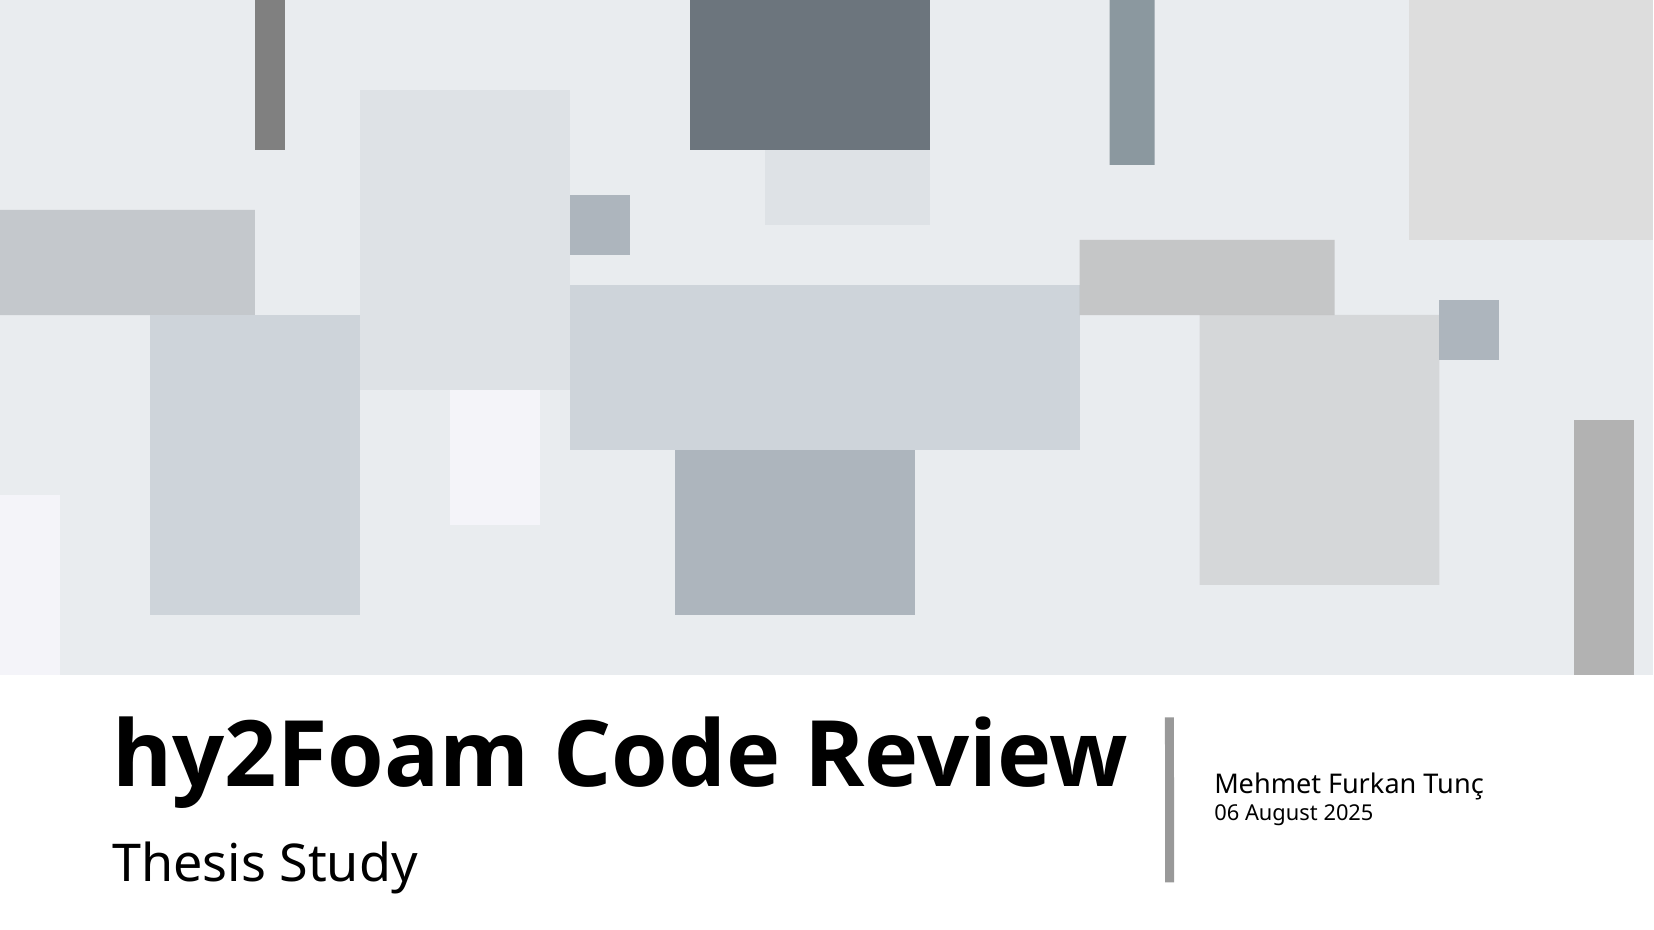

# hy2Foam Code Review
Mehmet Furkan Tunç
06 August 2025
Thesis Study